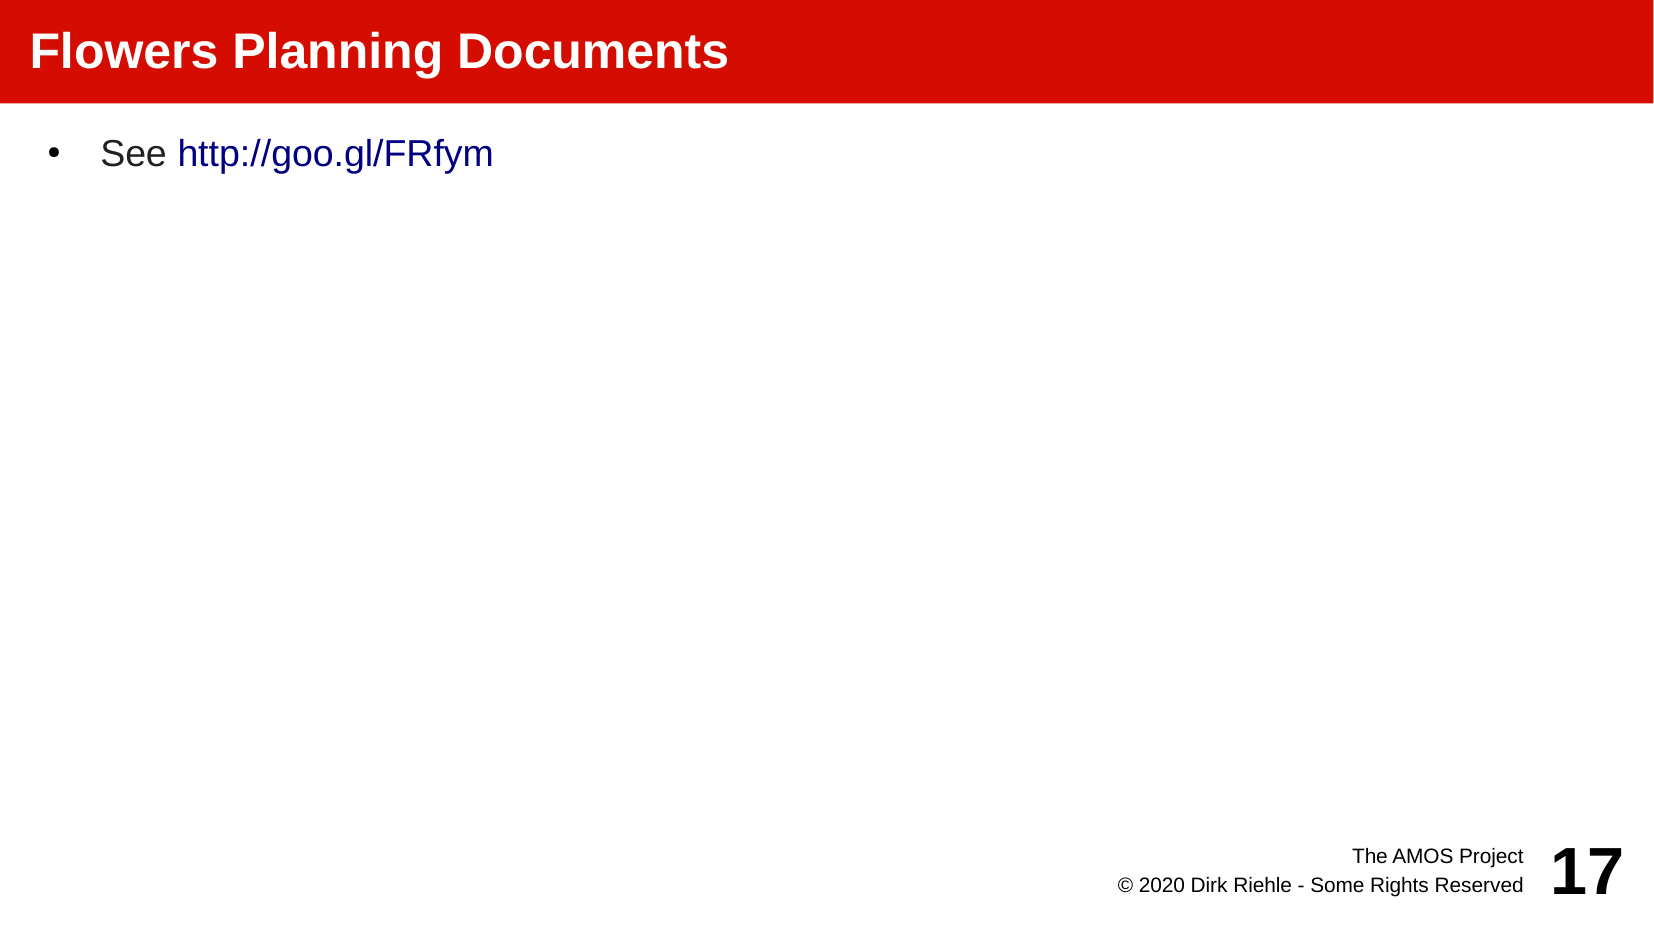

# Flowers Planning Documents
See http://goo.gl/FRfym
The AMOS Project
17
© 2020 Dirk Riehle - Some Rights Reserved